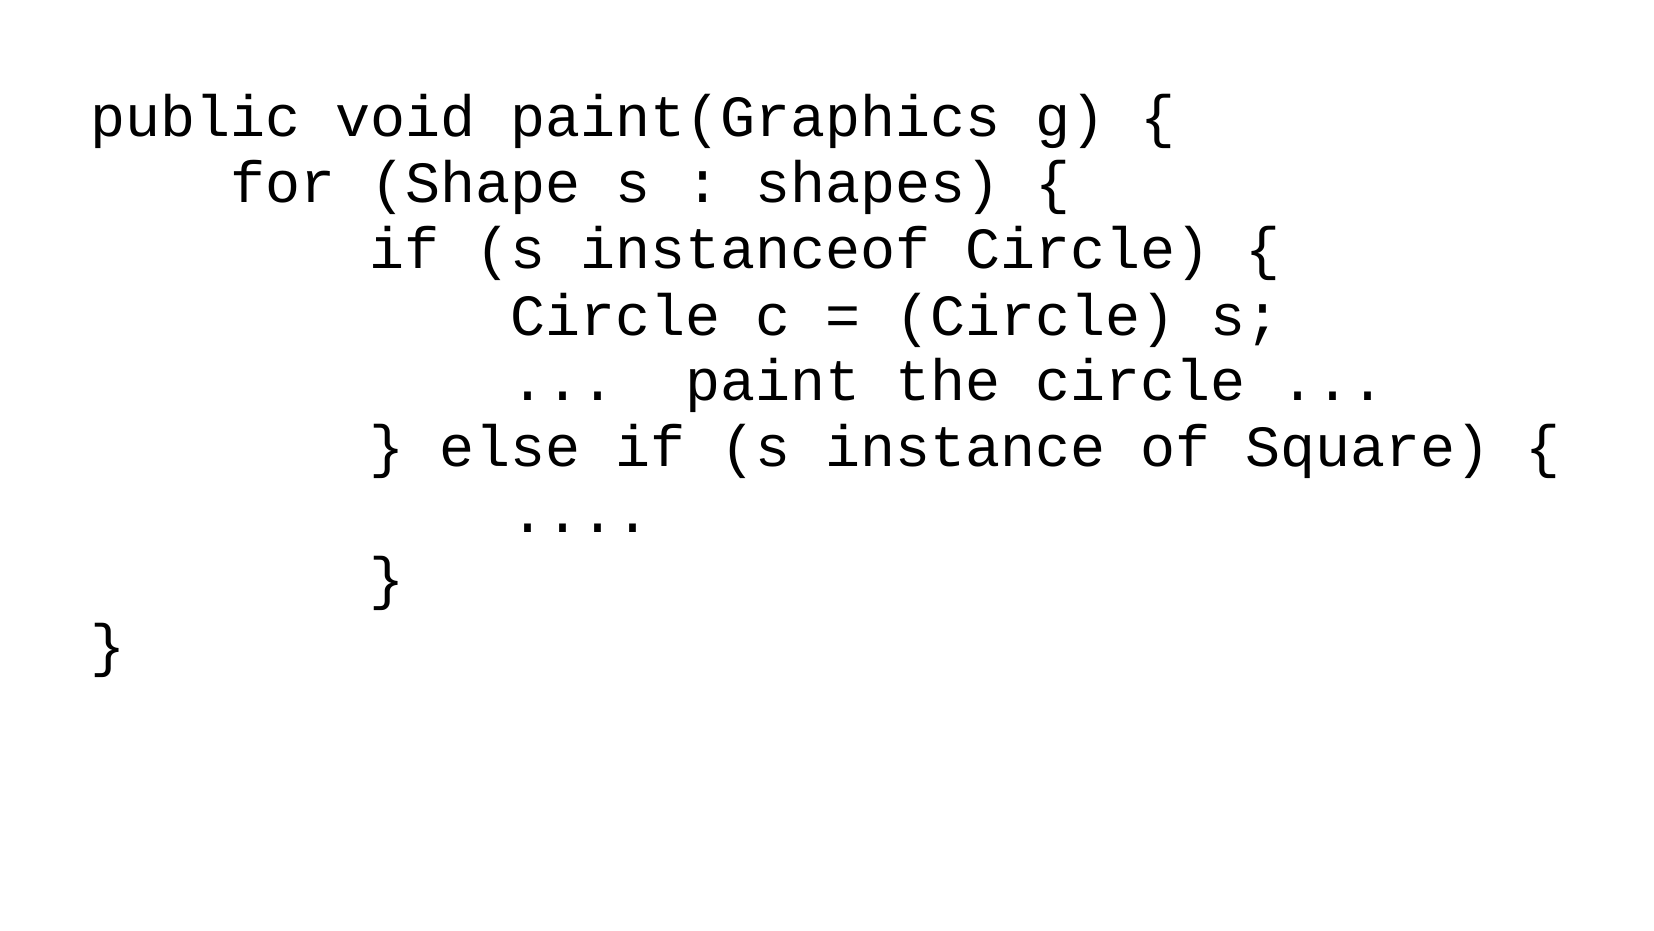

public void paint(Graphics g) {
 for (Shape s : shapes) {
 if (s instanceof Circle) {
 Circle c = (Circle) s;
 ... paint the circle ...
 } else if (s instance of Square) {
 ....
 }
}